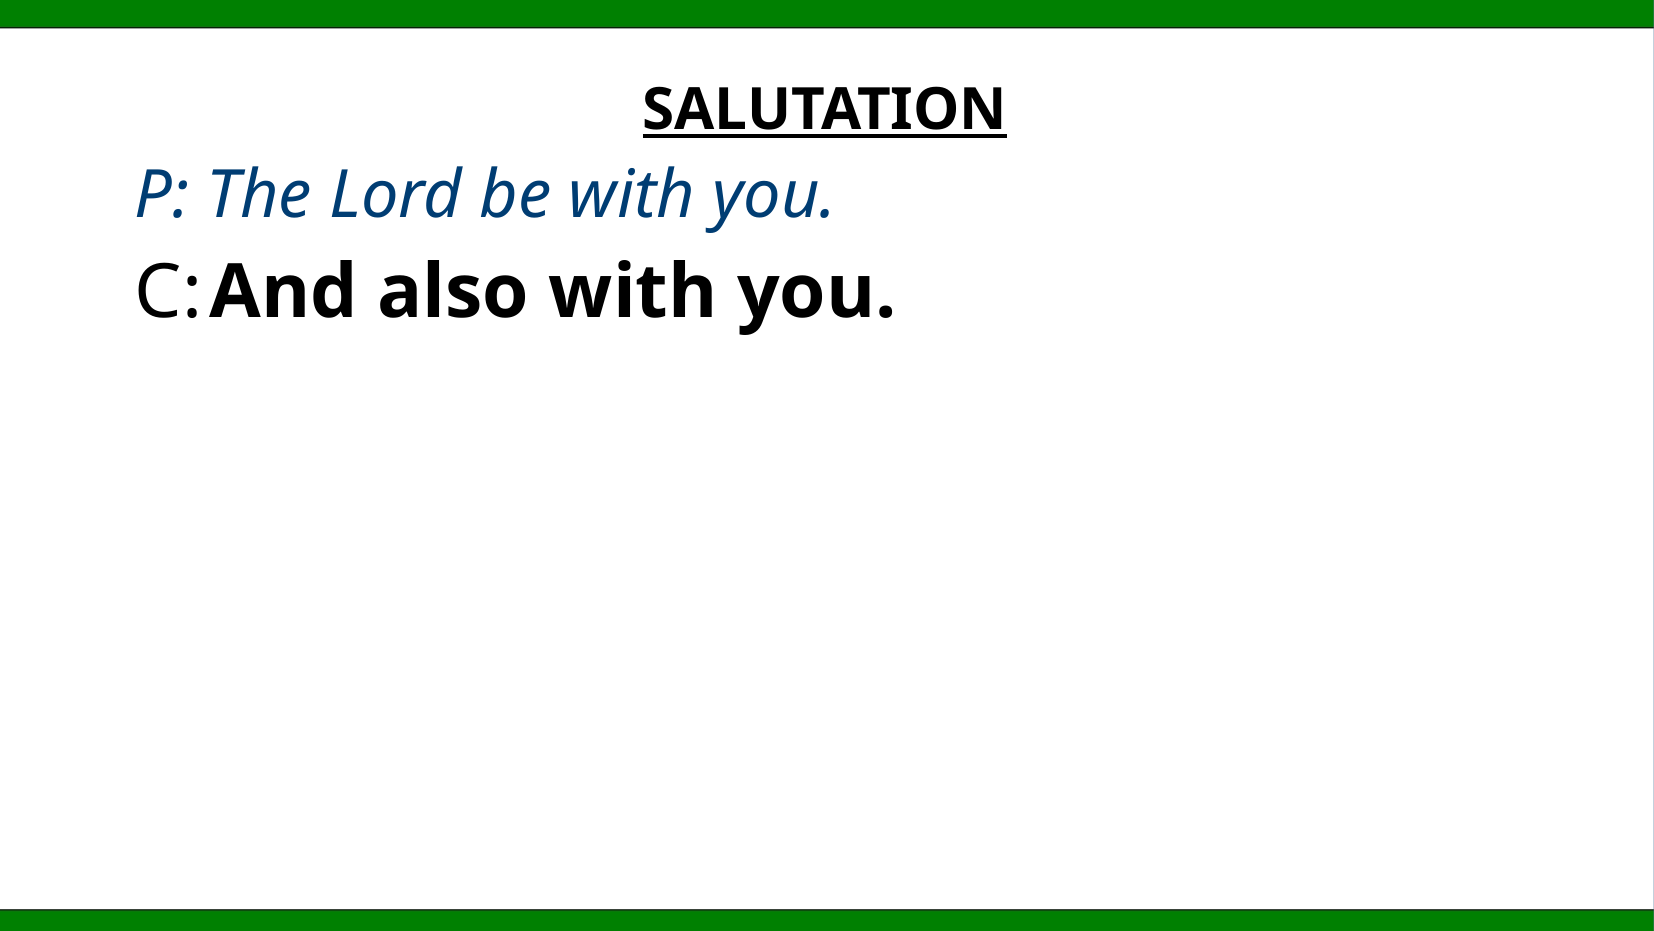

SALUTATION
P: The Lord be with you.
C:	And also with you.